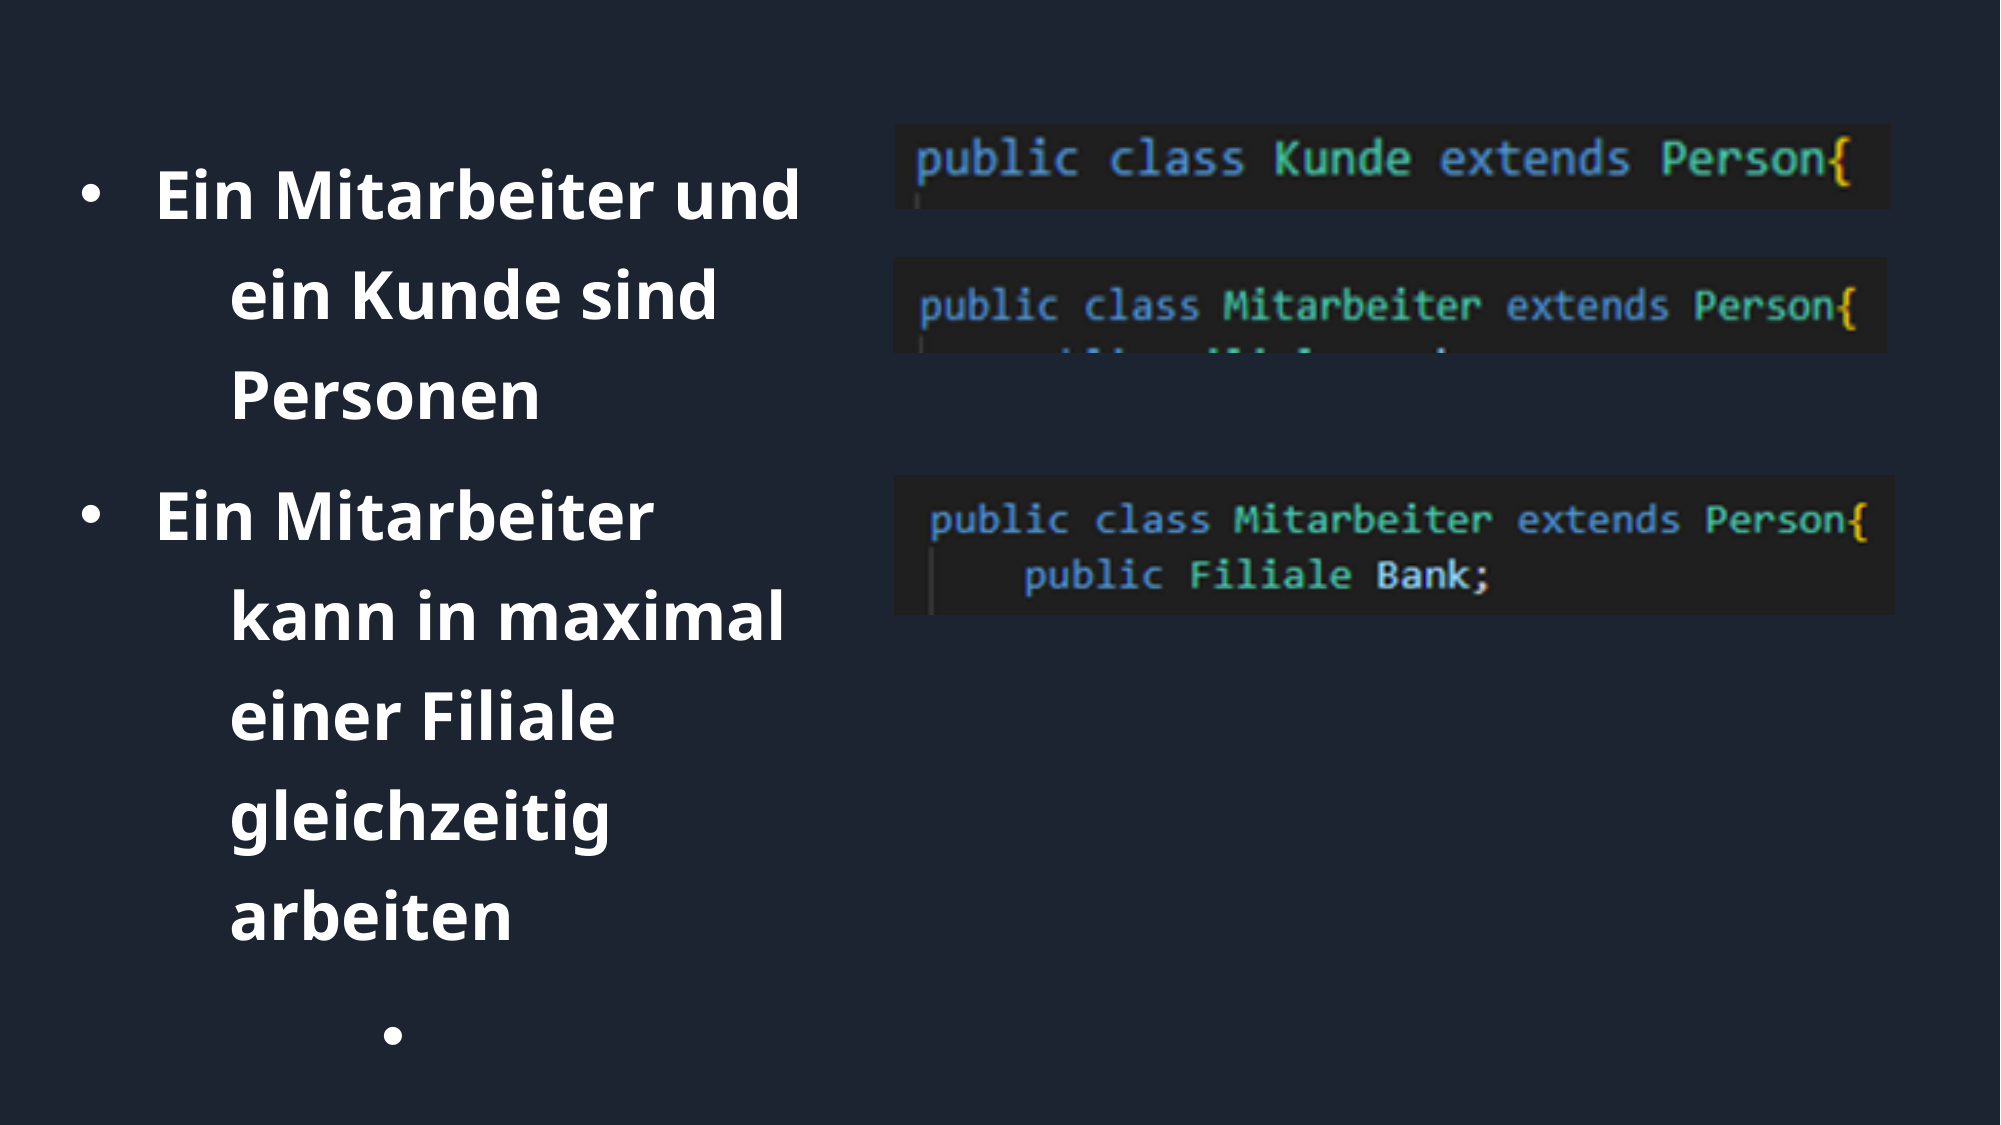

Ein Mitarbeiter und ein Kunde sind Personen
Ein Mitarbeiter kann in maximal einer Filiale gleichzeitig arbeiten